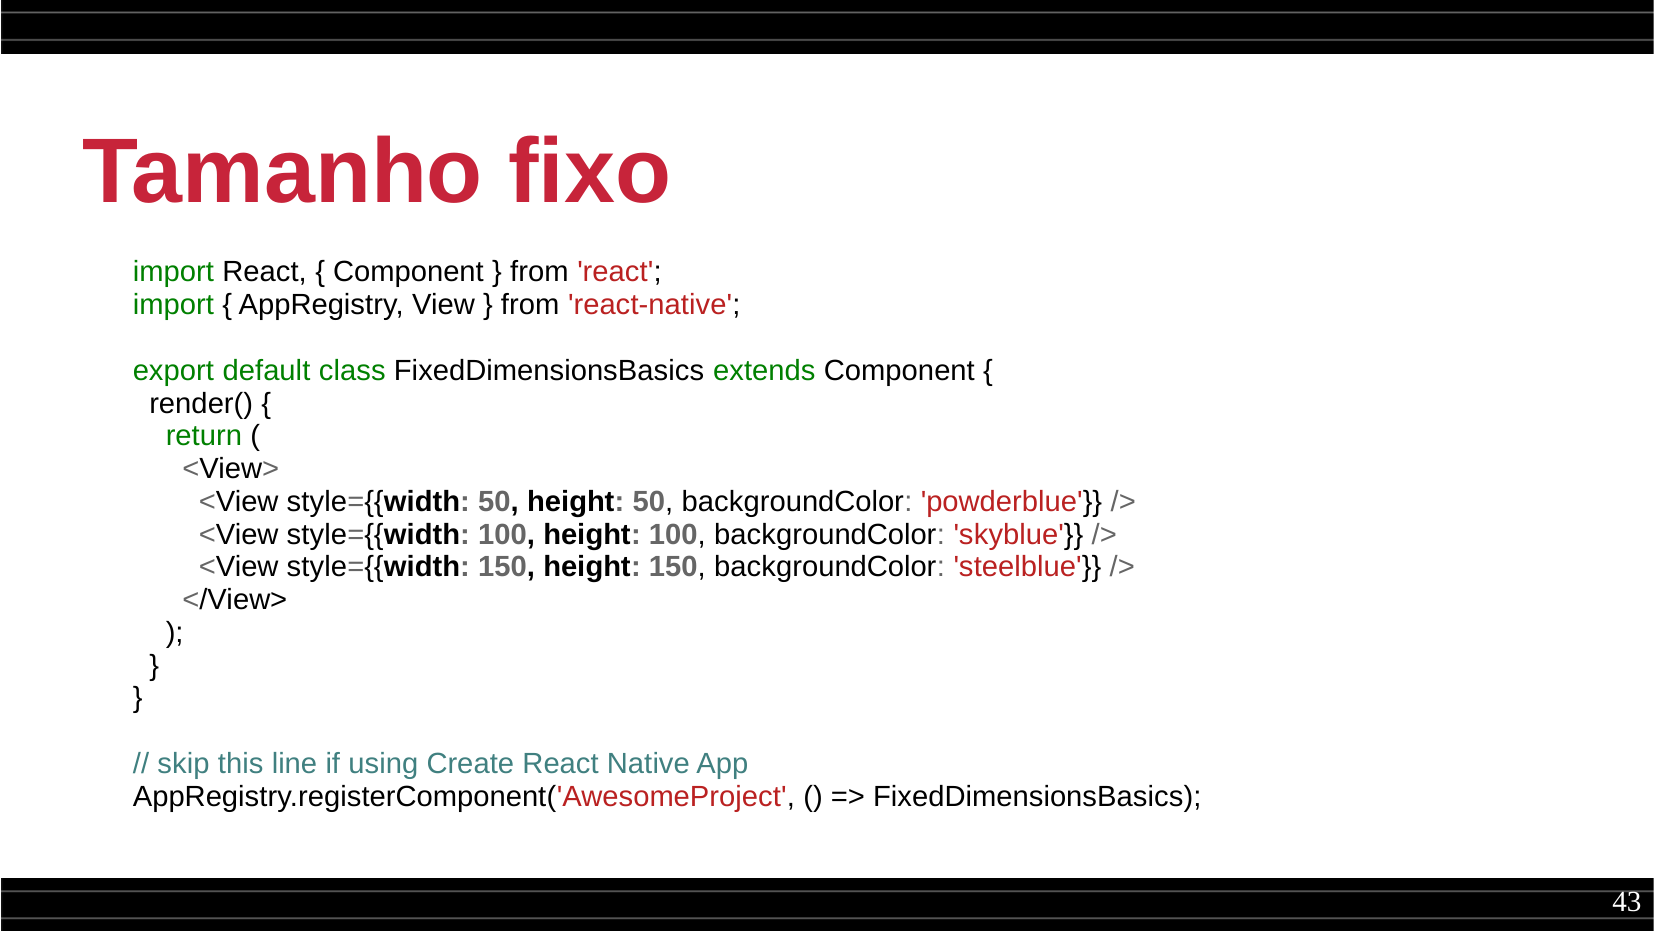

# Tamanho fixo
import React, { Component } from 'react';
import { AppRegistry, View } from 'react-native';
export default class FixedDimensionsBasics extends Component {
 render() {
 return (
 <View>
 <View style={{width: 50, height: 50, backgroundColor: 'powderblue'}} />
 <View style={{width: 100, height: 100, backgroundColor: 'skyblue'}} />
 <View style={{width: 150, height: 150, backgroundColor: 'steelblue'}} />
 </View>
 );
 }
}
// skip this line if using Create React Native App
AppRegistry.registerComponent('AwesomeProject', () => FixedDimensionsBasics);